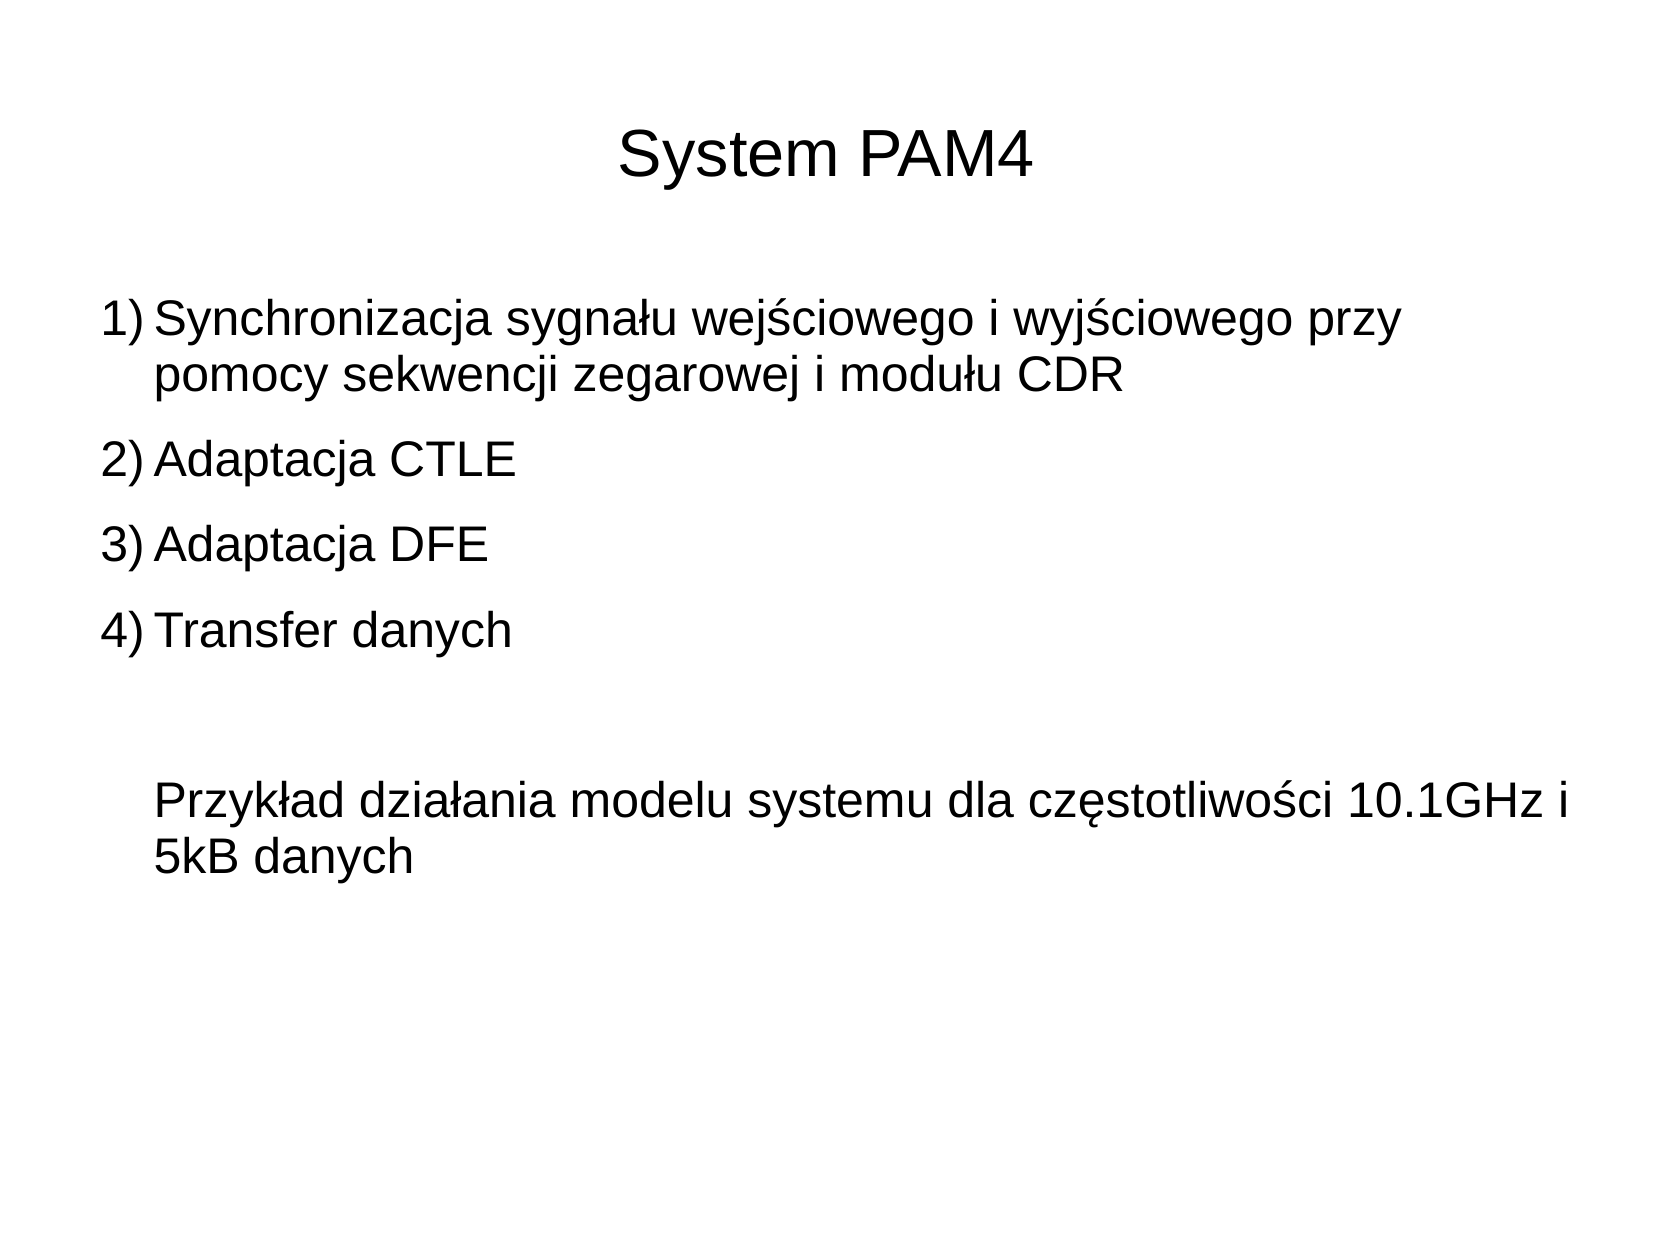

# System PAM4
Synchronizacja sygnału wejściowego i wyjściowego przy pomocy sekwencji zegarowej i modułu CDR
Adaptacja CTLE
Adaptacja DFE
Transfer danych
Przykład działania modelu systemu dla częstotliwości 10.1GHz i 5kB danych